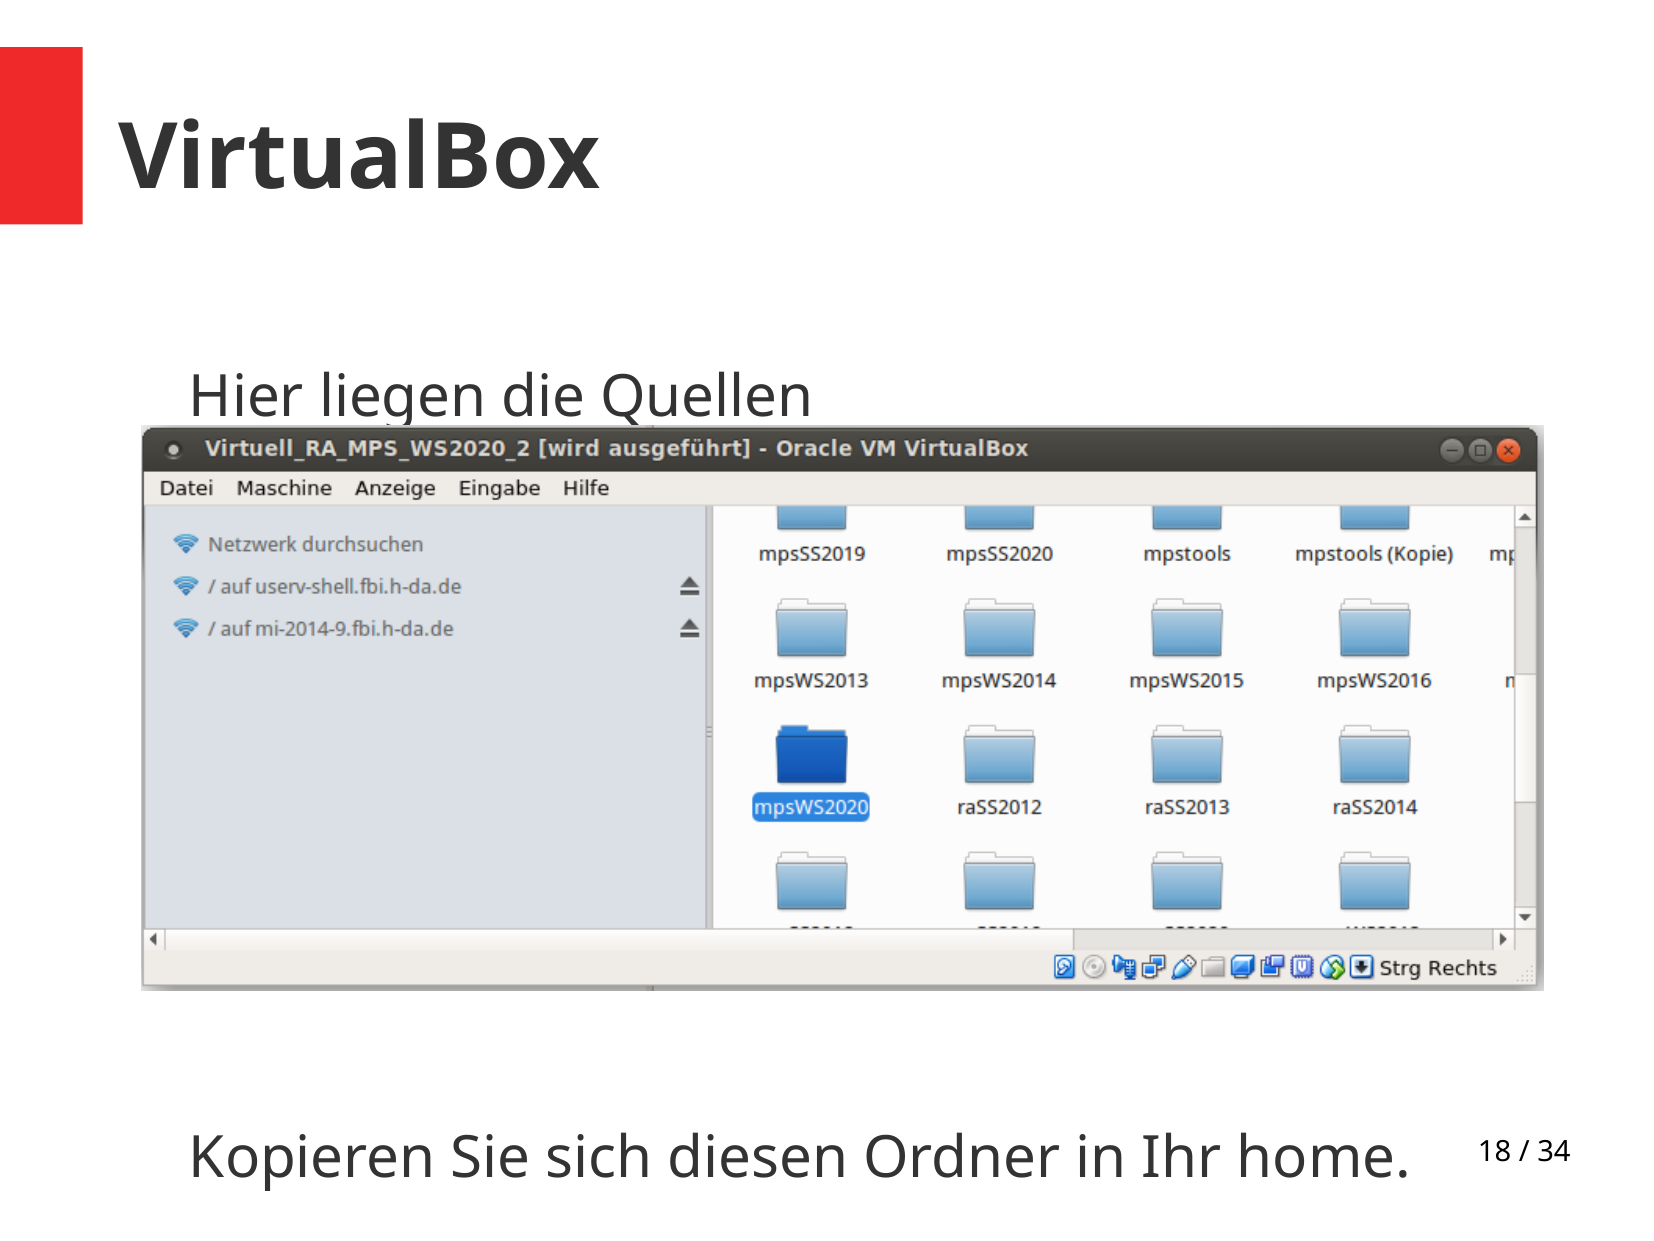

# VirtualBox
Hier liegen die Quellen
Kopieren Sie sich diesen Ordner in Ihr home.
18